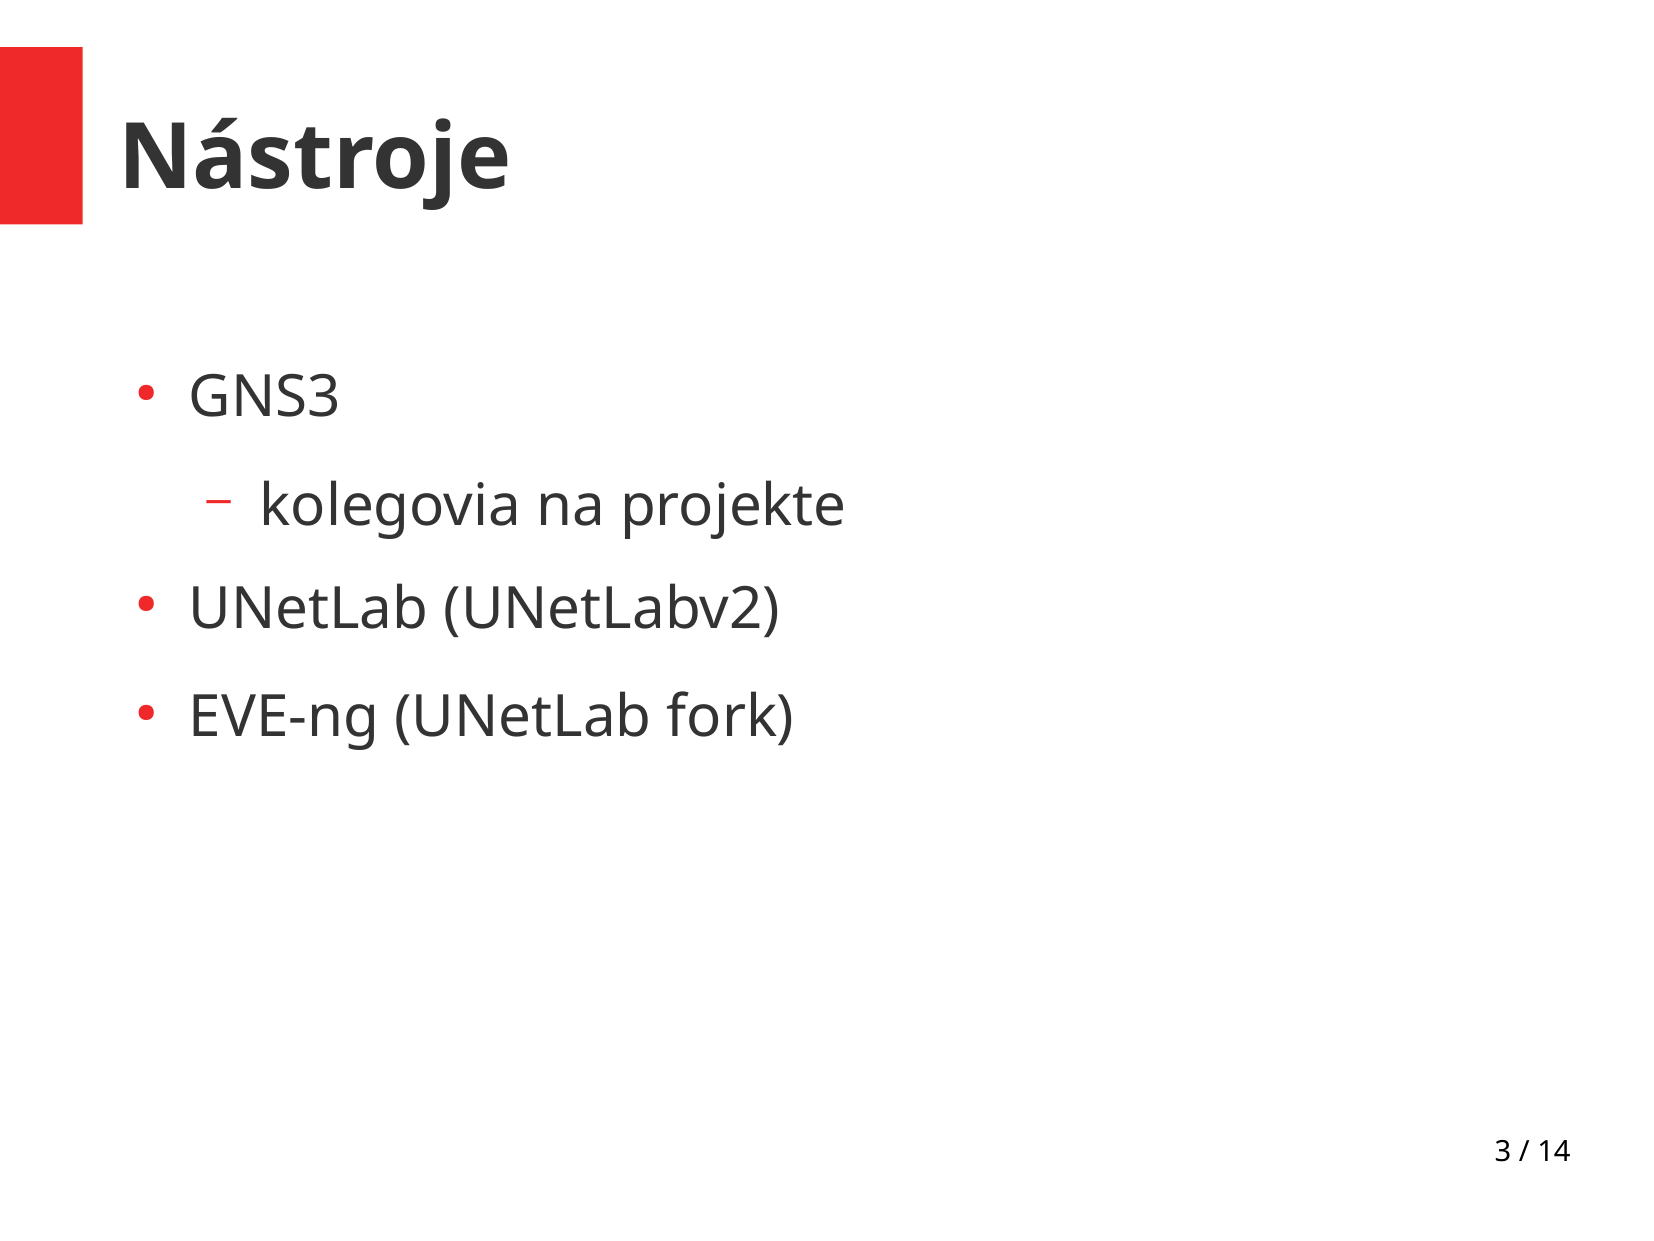

# Nástroje
GNS3
kolegovia na projekte
UNetLab (UNetLabv2)
EVE-ng (UNetLab fork)
3